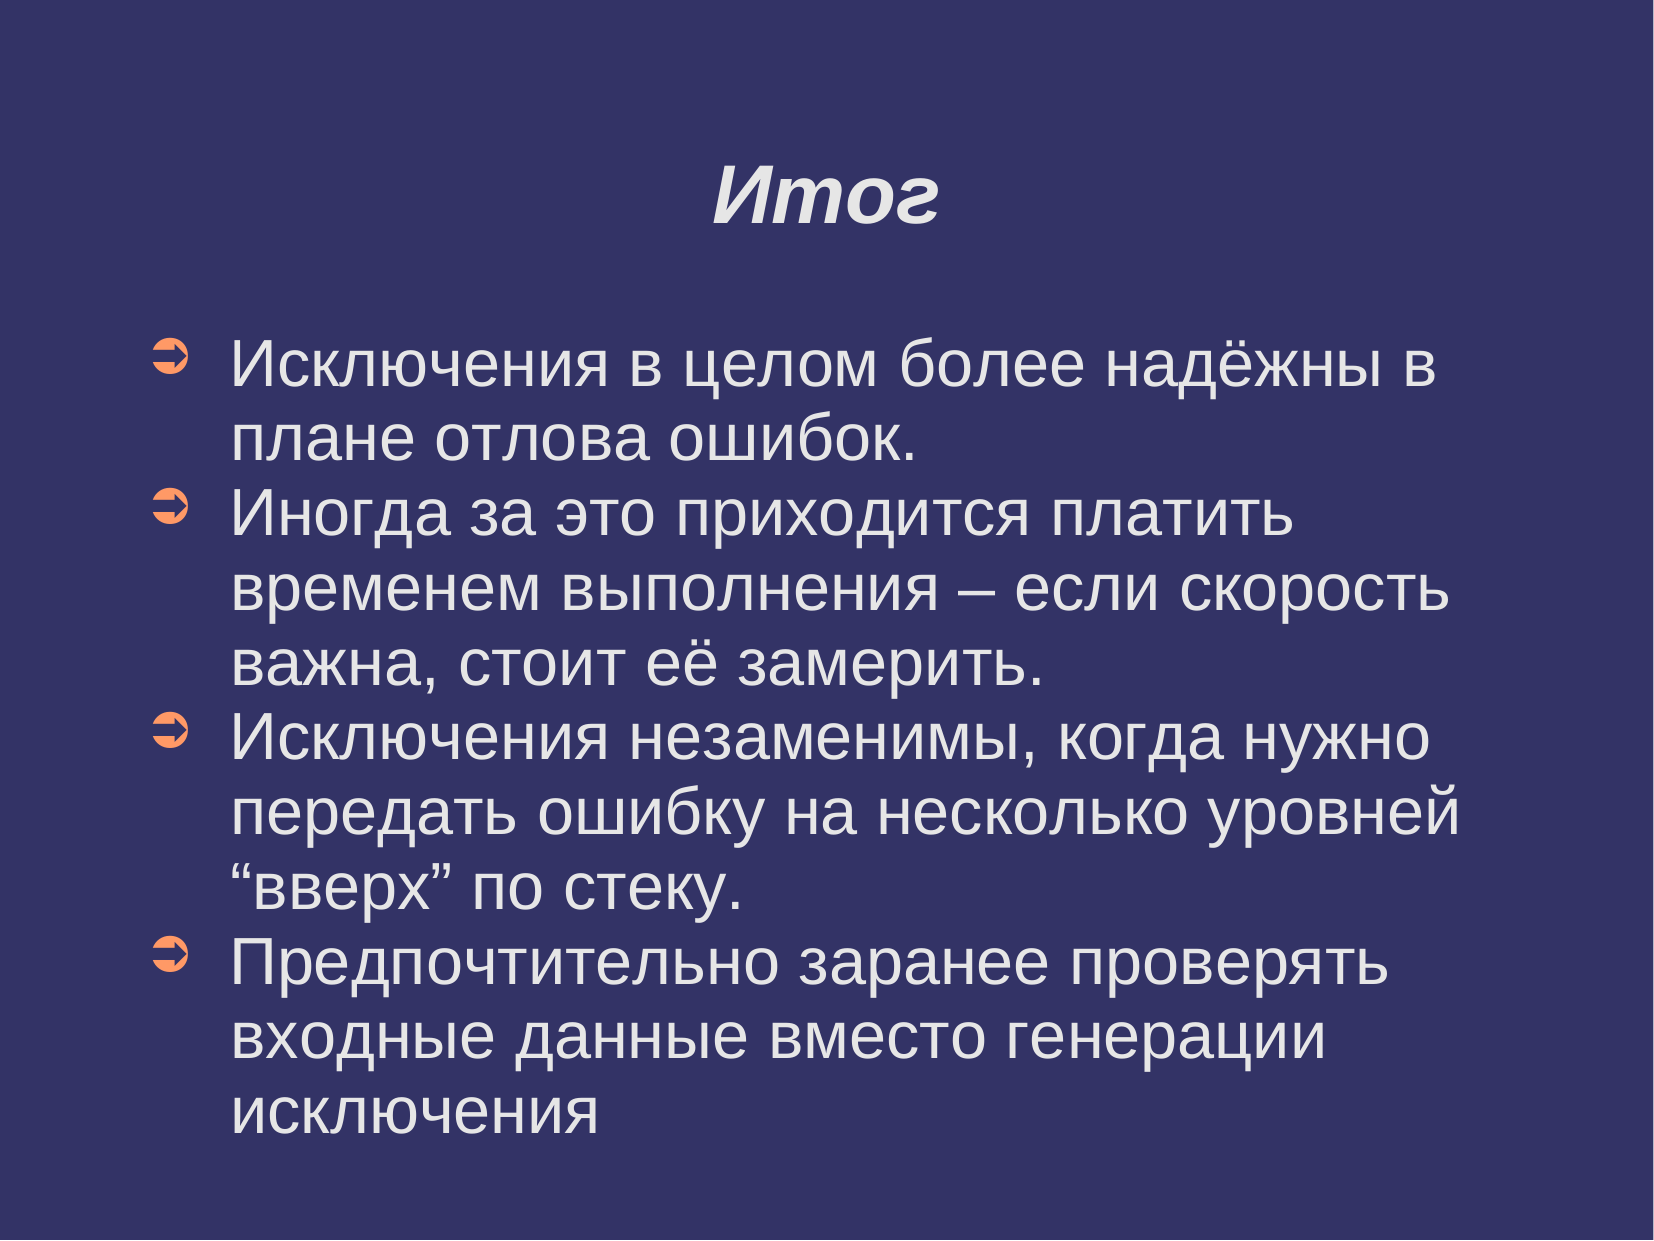

# Итог
 Исключения в целом более надёжны в плане отлова ошибок.
 Иногда за это приходится платить временем выполнения – если скорость важна, стоит её замерить.
 Исключения незаменимы, когда нужно передать ошибку на несколько уровней “вверх” по стеку.
 Предпочтительно заранее проверять входные данные вместо генерации исключения